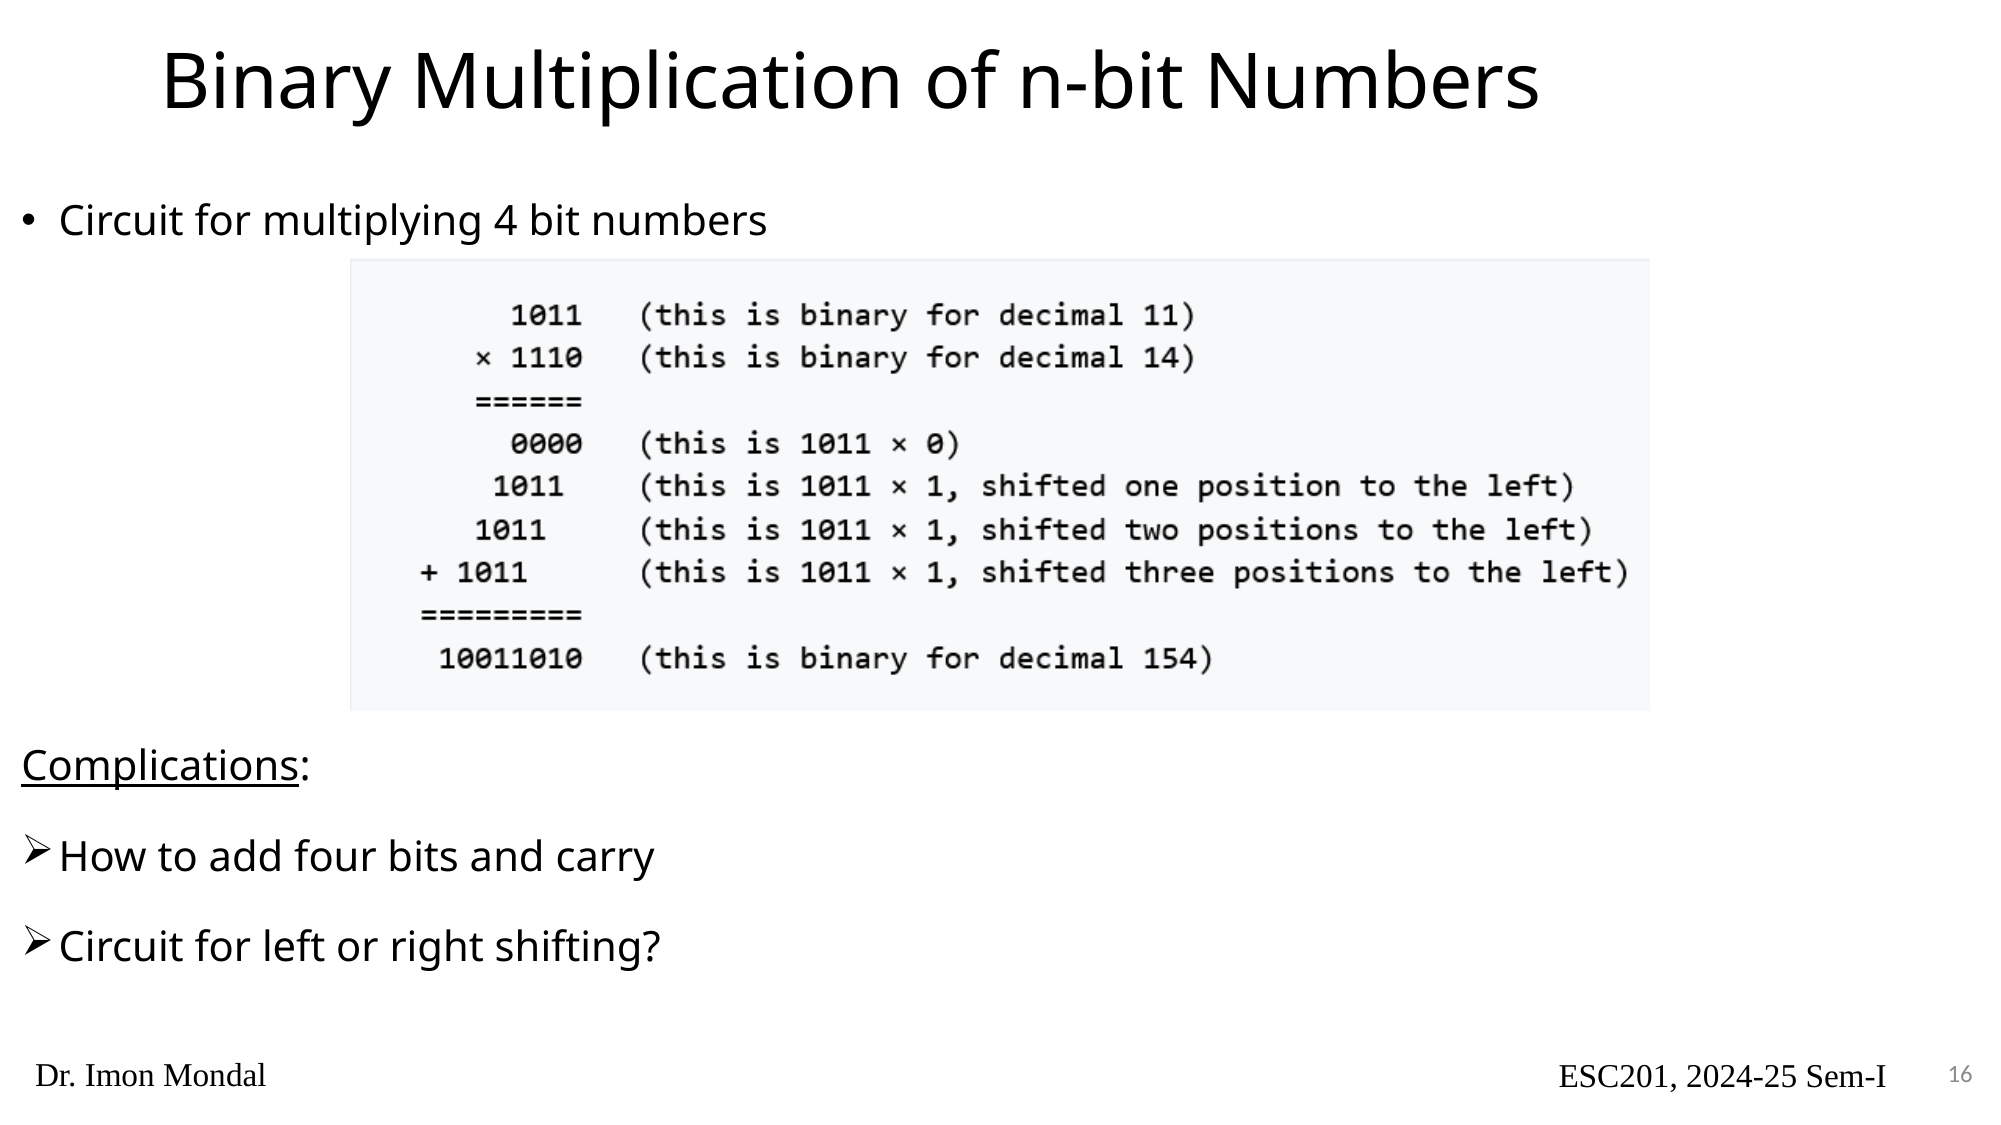

# Binary Multiplication of n-bit Numbers
Circuit for multiplying 4 bit numbers
Complications:
How to add four bits and carry
Circuit for left or right shifting?
16